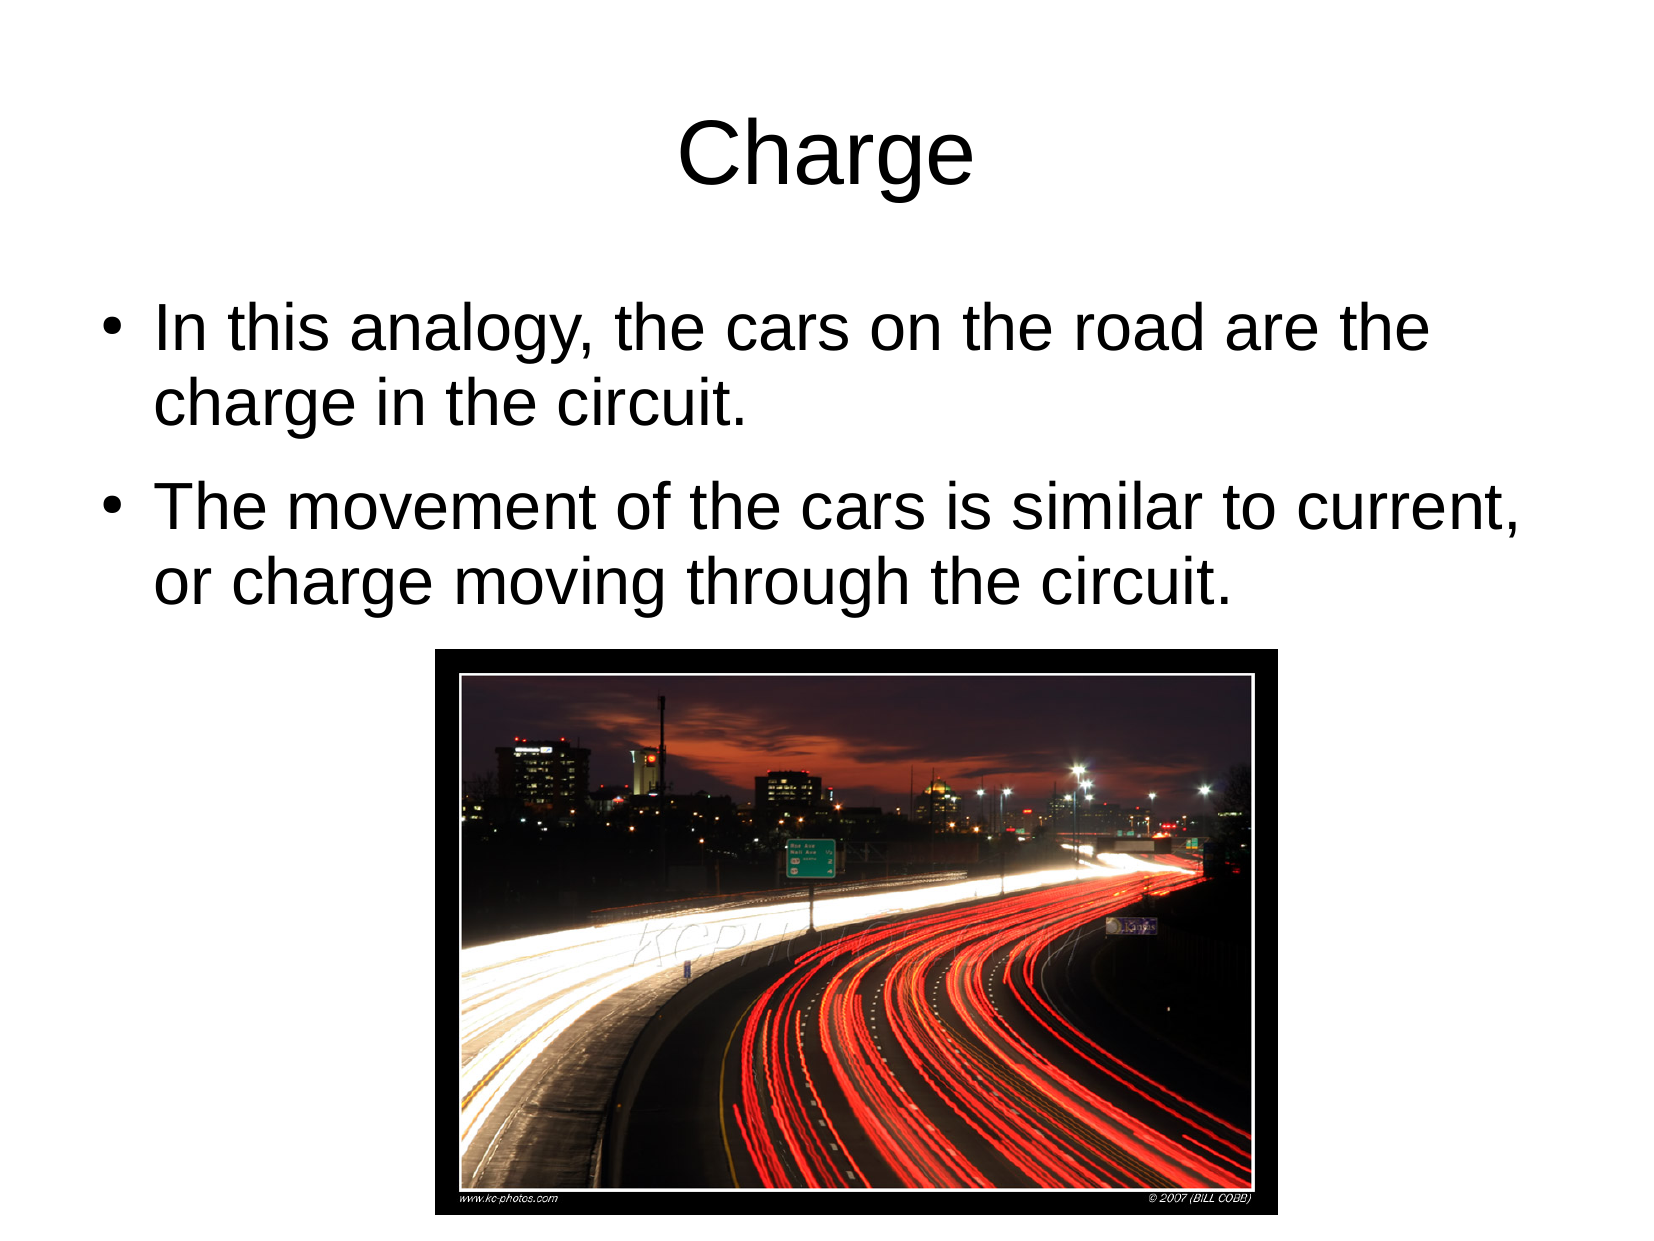

# Charge
In this analogy, the cars on the road are the charge in the circuit.
The movement of the cars is similar to current, or charge moving through the circuit.